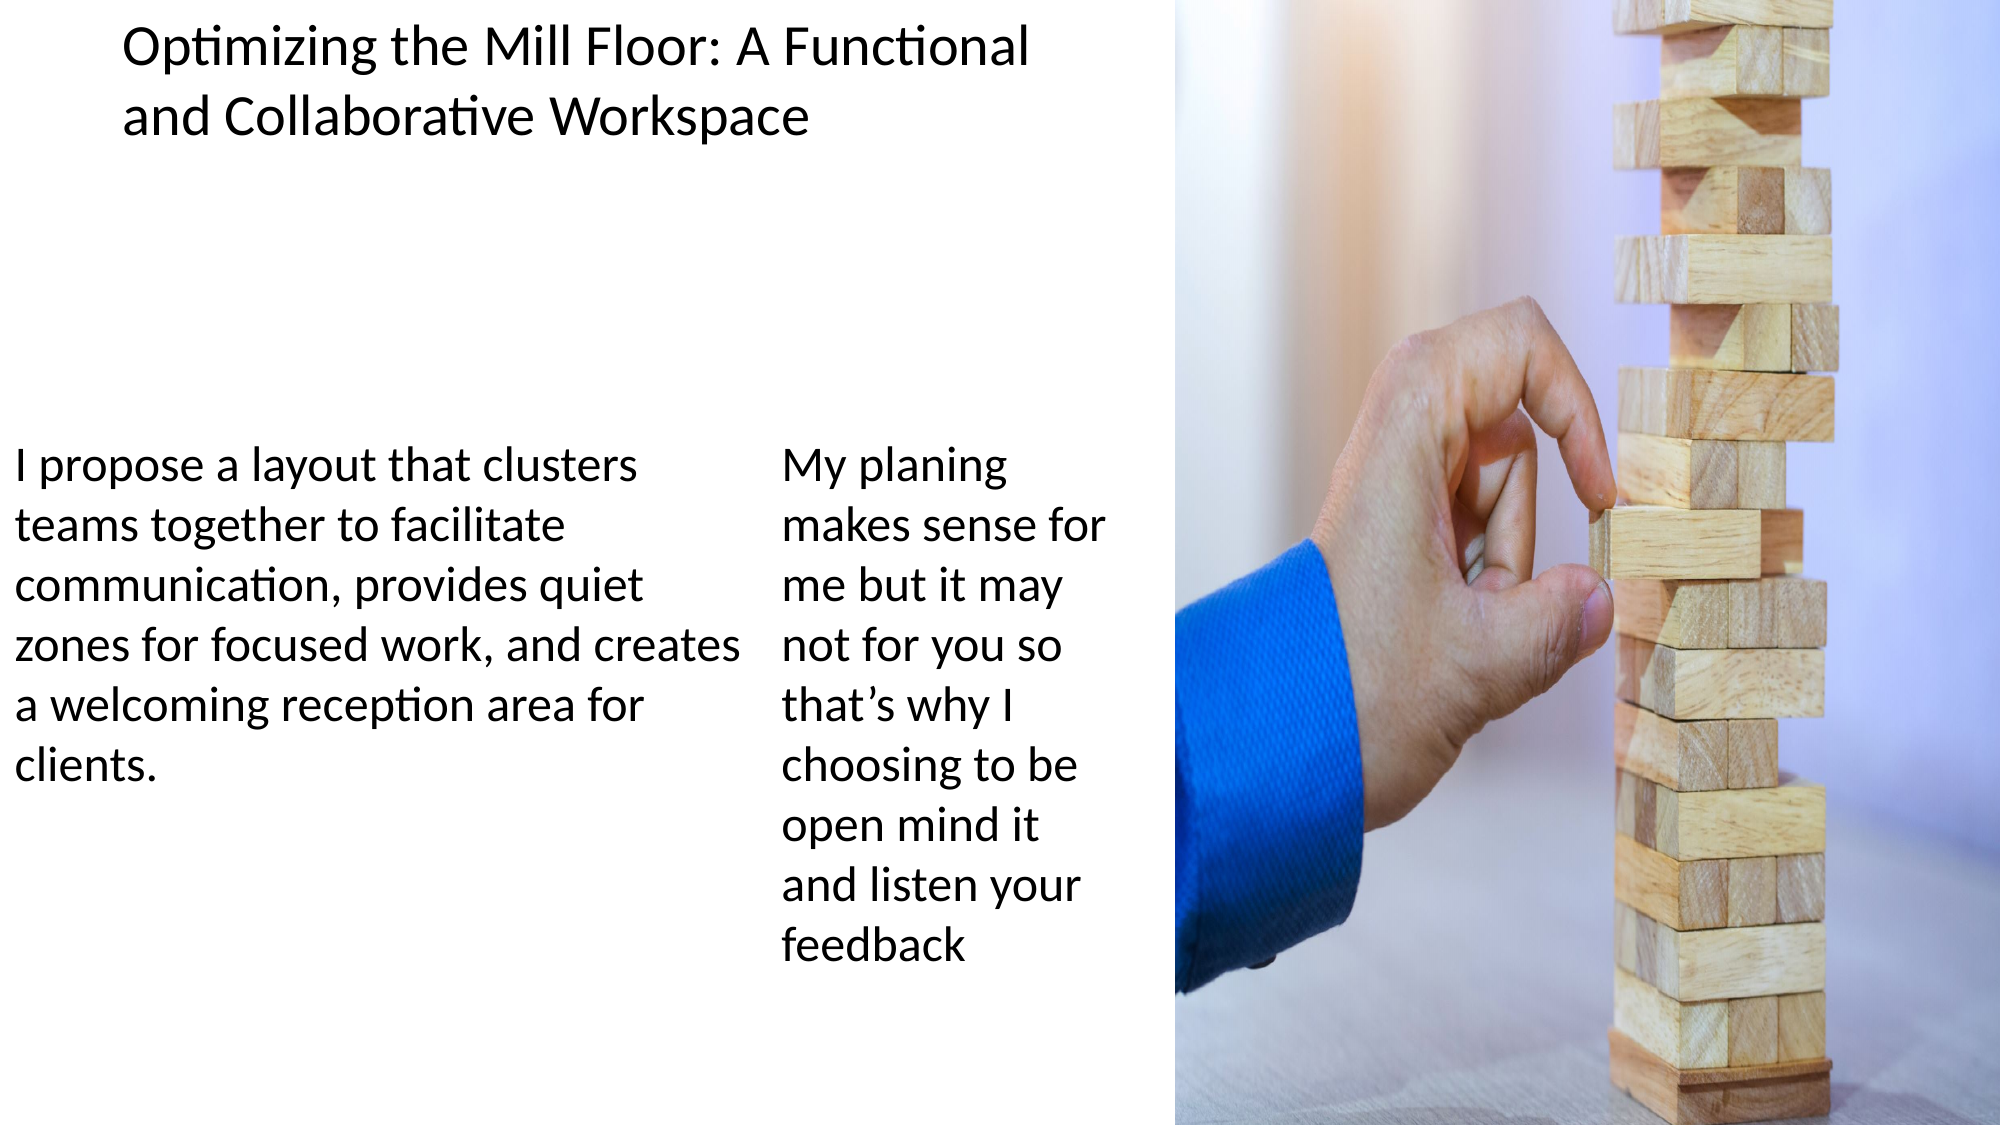

Optimizing the Mill Floor: A Functional and Collaborative Workspace
I propose a layout that clusters teams together to facilitate communication, provides quiet zones for focused work, and creates a welcoming reception area for clients.
My planing makes sense for me but it may not for you so that’s why I choosing to be open mind it and listen your feedback